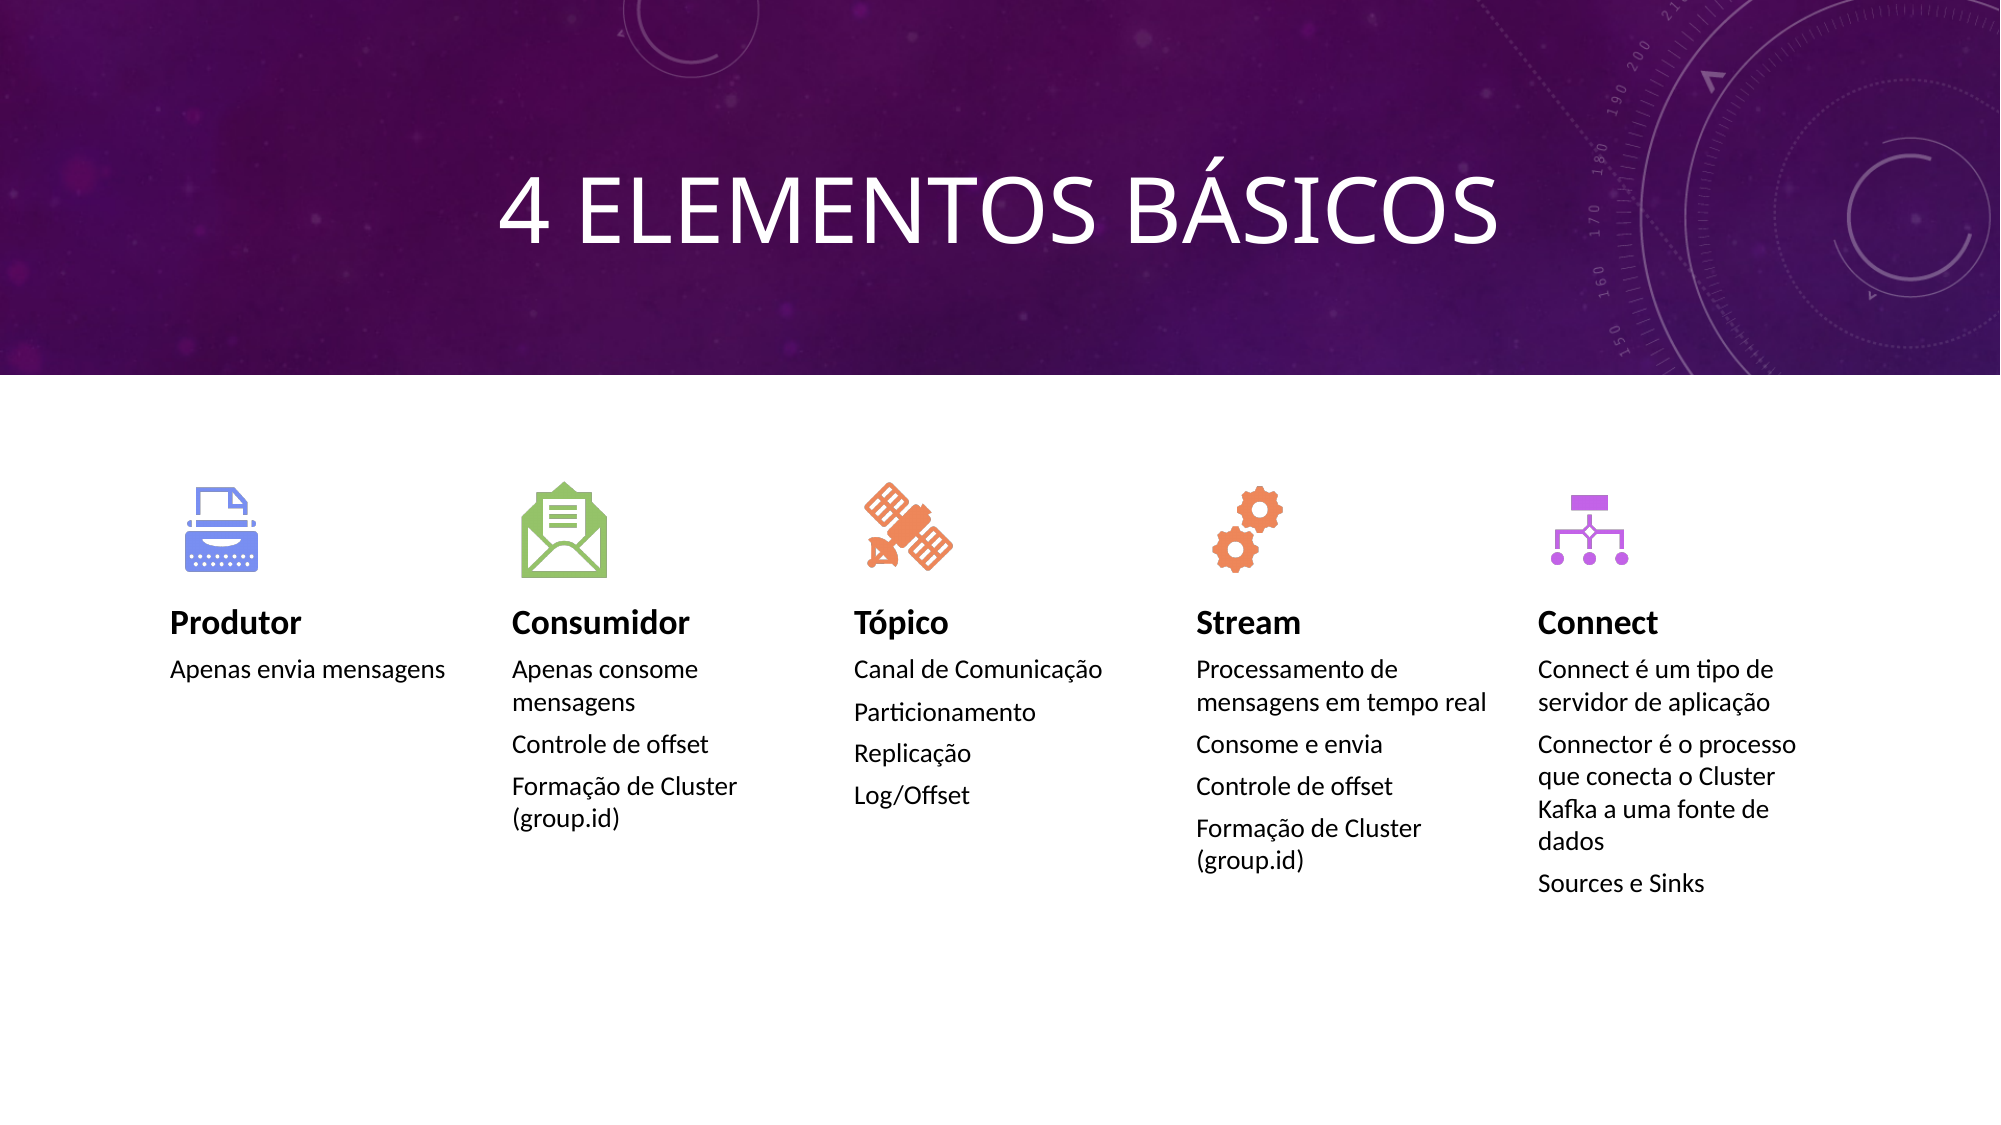

# 4 elementos básicos
Produtor
Consumidor
Tópico
Stream
Connect
Apenas envia mensagens
Apenas consome mensagens
Controle de offset
Formação de Cluster (group.id)
Canal de Comunicação
Particionamento
Replicação
Log/Offset
Processamento de mensagens em tempo real
Consome e envia
Controle de offset
Formação de Cluster (group.id)
Connect é um tipo de servidor de aplicação
Connector é o processo que conecta o Cluster Kafka a uma fonte de dados
Sources e Sinks